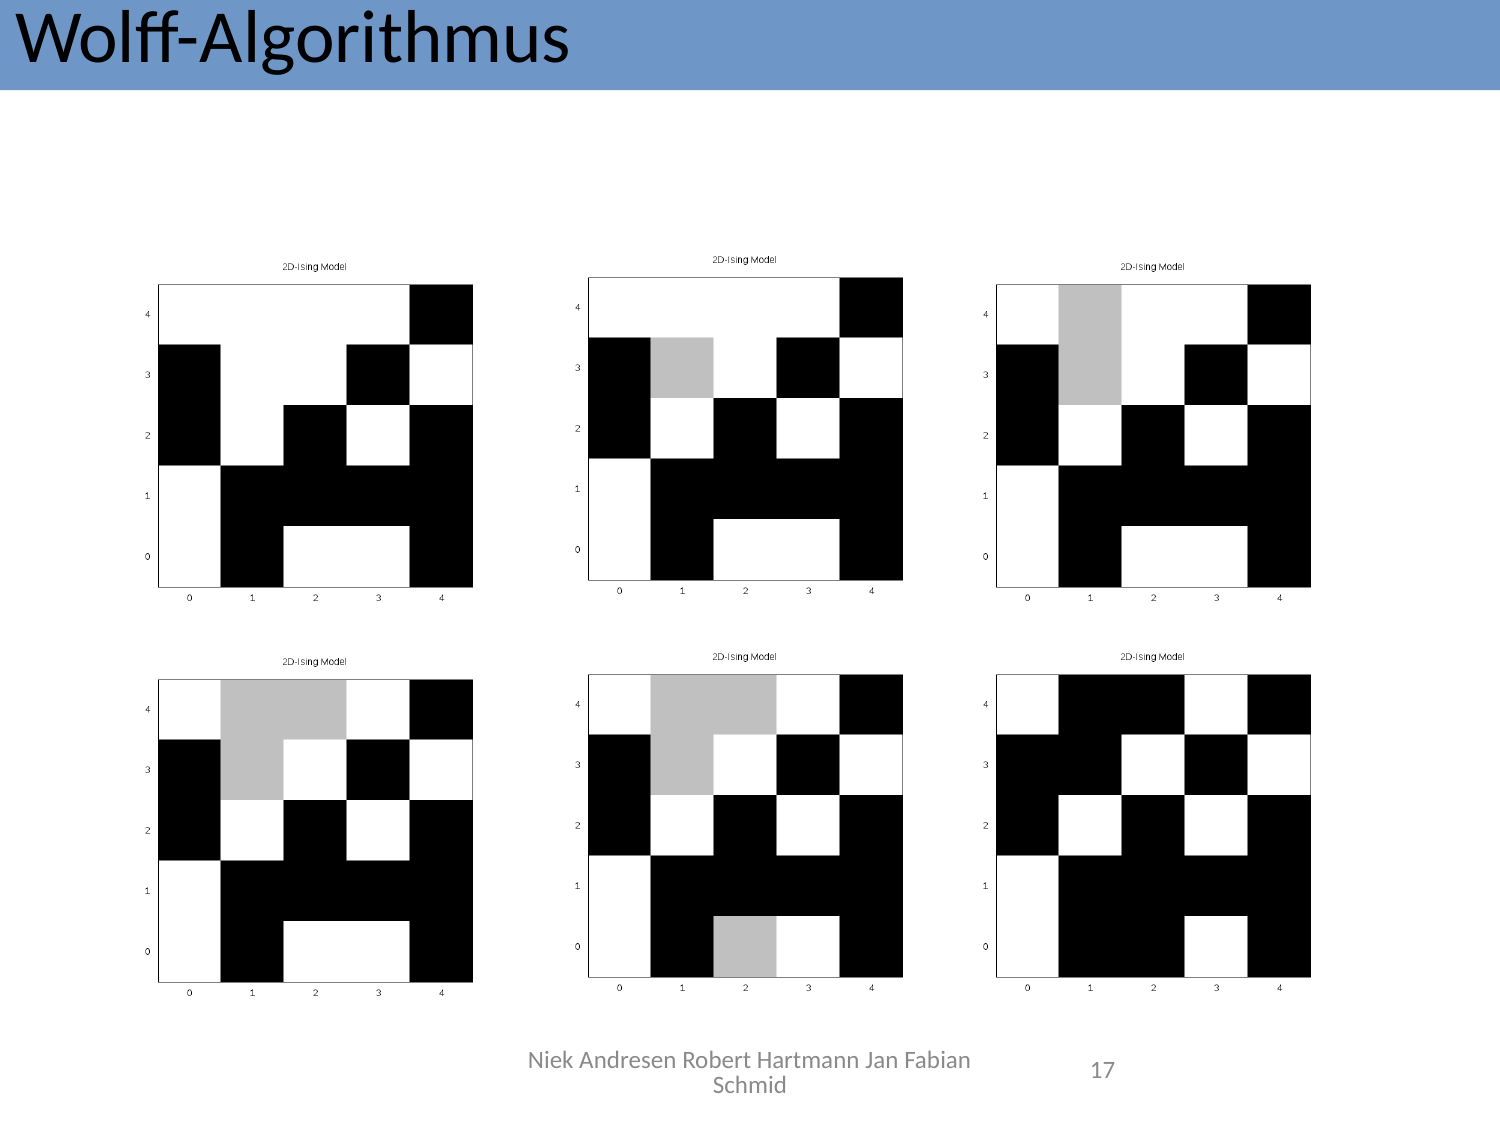

Wolff-Algorithmus
Niek Andresen Robert Hartmann Jan Fabian Schmid